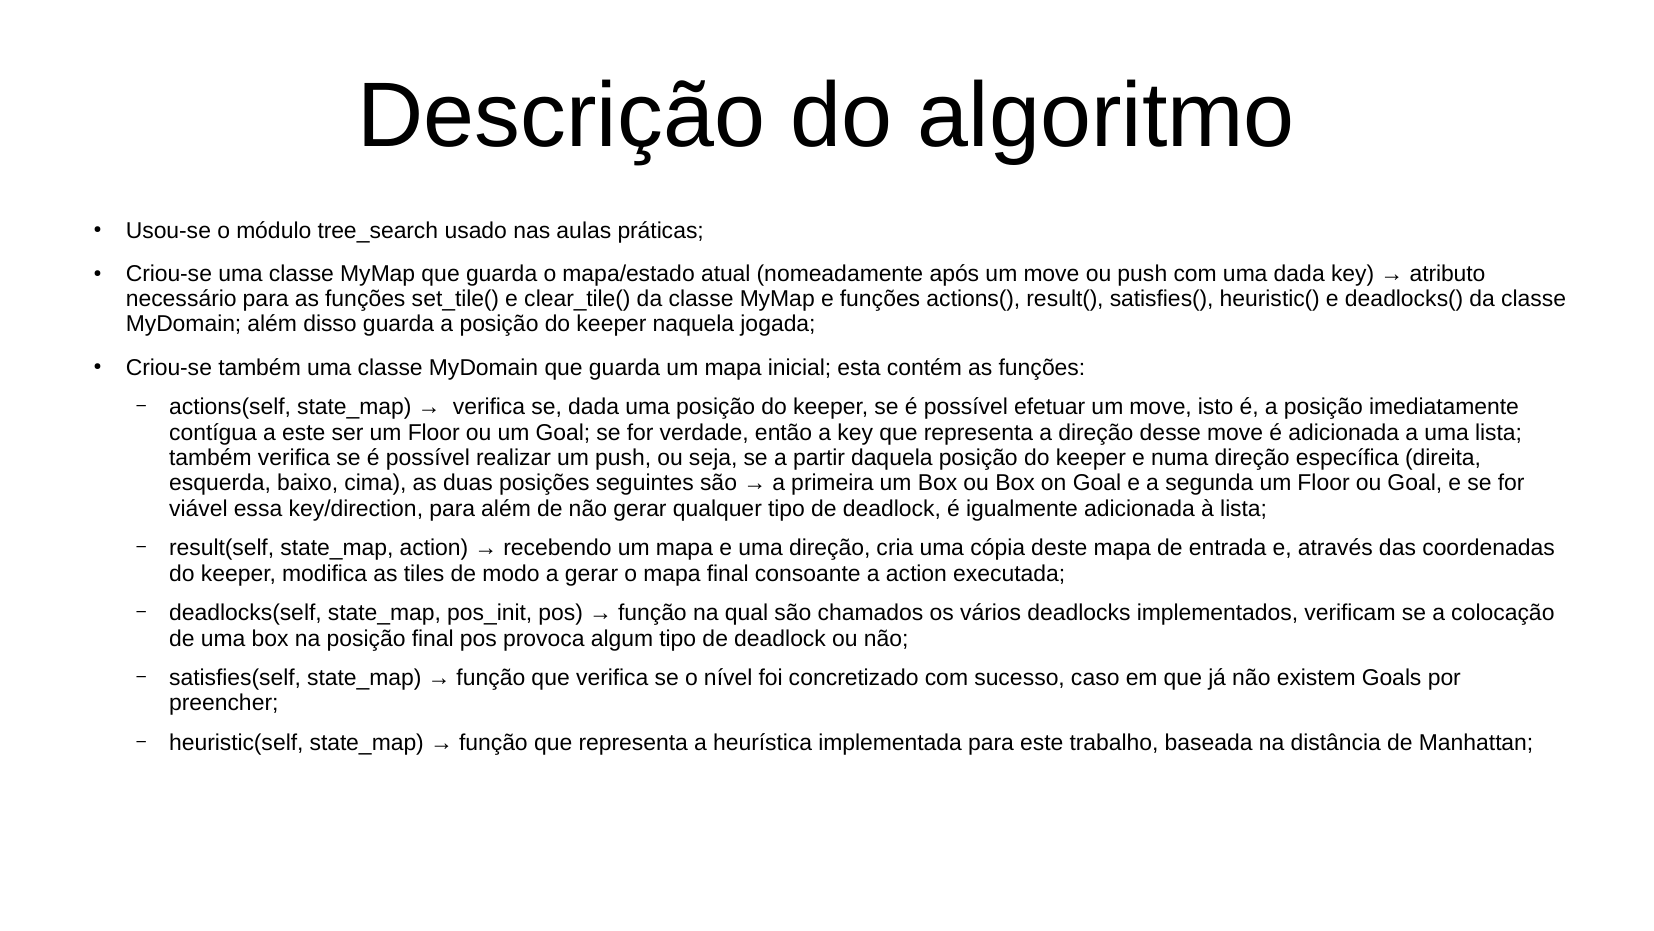

# Descrição do algoritmo
Usou-se o módulo tree_search usado nas aulas práticas;
Criou-se uma classe MyMap que guarda o mapa/estado atual (nomeadamente após um move ou push com uma dada key) → atributo necessário para as funções set_tile() e clear_tile() da classe MyMap e funções actions(), result(), satisfies(), heuristic() e deadlocks() da classe MyDomain; além disso guarda a posição do keeper naquela jogada;
Criou-se também uma classe MyDomain que guarda um mapa inicial; esta contém as funções:
actions(self, state_map) → verifica se, dada uma posição do keeper, se é possível efetuar um move, isto é, a posição imediatamente contígua a este ser um Floor ou um Goal; se for verdade, então a key que representa a direção desse move é adicionada a uma lista; também verifica se é possível realizar um push, ou seja, se a partir daquela posição do keeper e numa direção específica (direita, esquerda, baixo, cima), as duas posições seguintes são → a primeira um Box ou Box on Goal e a segunda um Floor ou Goal, e se for viável essa key/direction, para além de não gerar qualquer tipo de deadlock, é igualmente adicionada à lista;
result(self, state_map, action) → recebendo um mapa e uma direção, cria uma cópia deste mapa de entrada e, através das coordenadas do keeper, modifica as tiles de modo a gerar o mapa final consoante a action executada;
deadlocks(self, state_map, pos_init, pos) → função na qual são chamados os vários deadlocks implementados, verificam se a colocação de uma box na posição final pos provoca algum tipo de deadlock ou não;
satisfies(self, state_map) → função que verifica se o nível foi concretizado com sucesso, caso em que já não existem Goals por preencher;
heuristic(self, state_map) → função que representa a heurística implementada para este trabalho, baseada na distância de Manhattan;